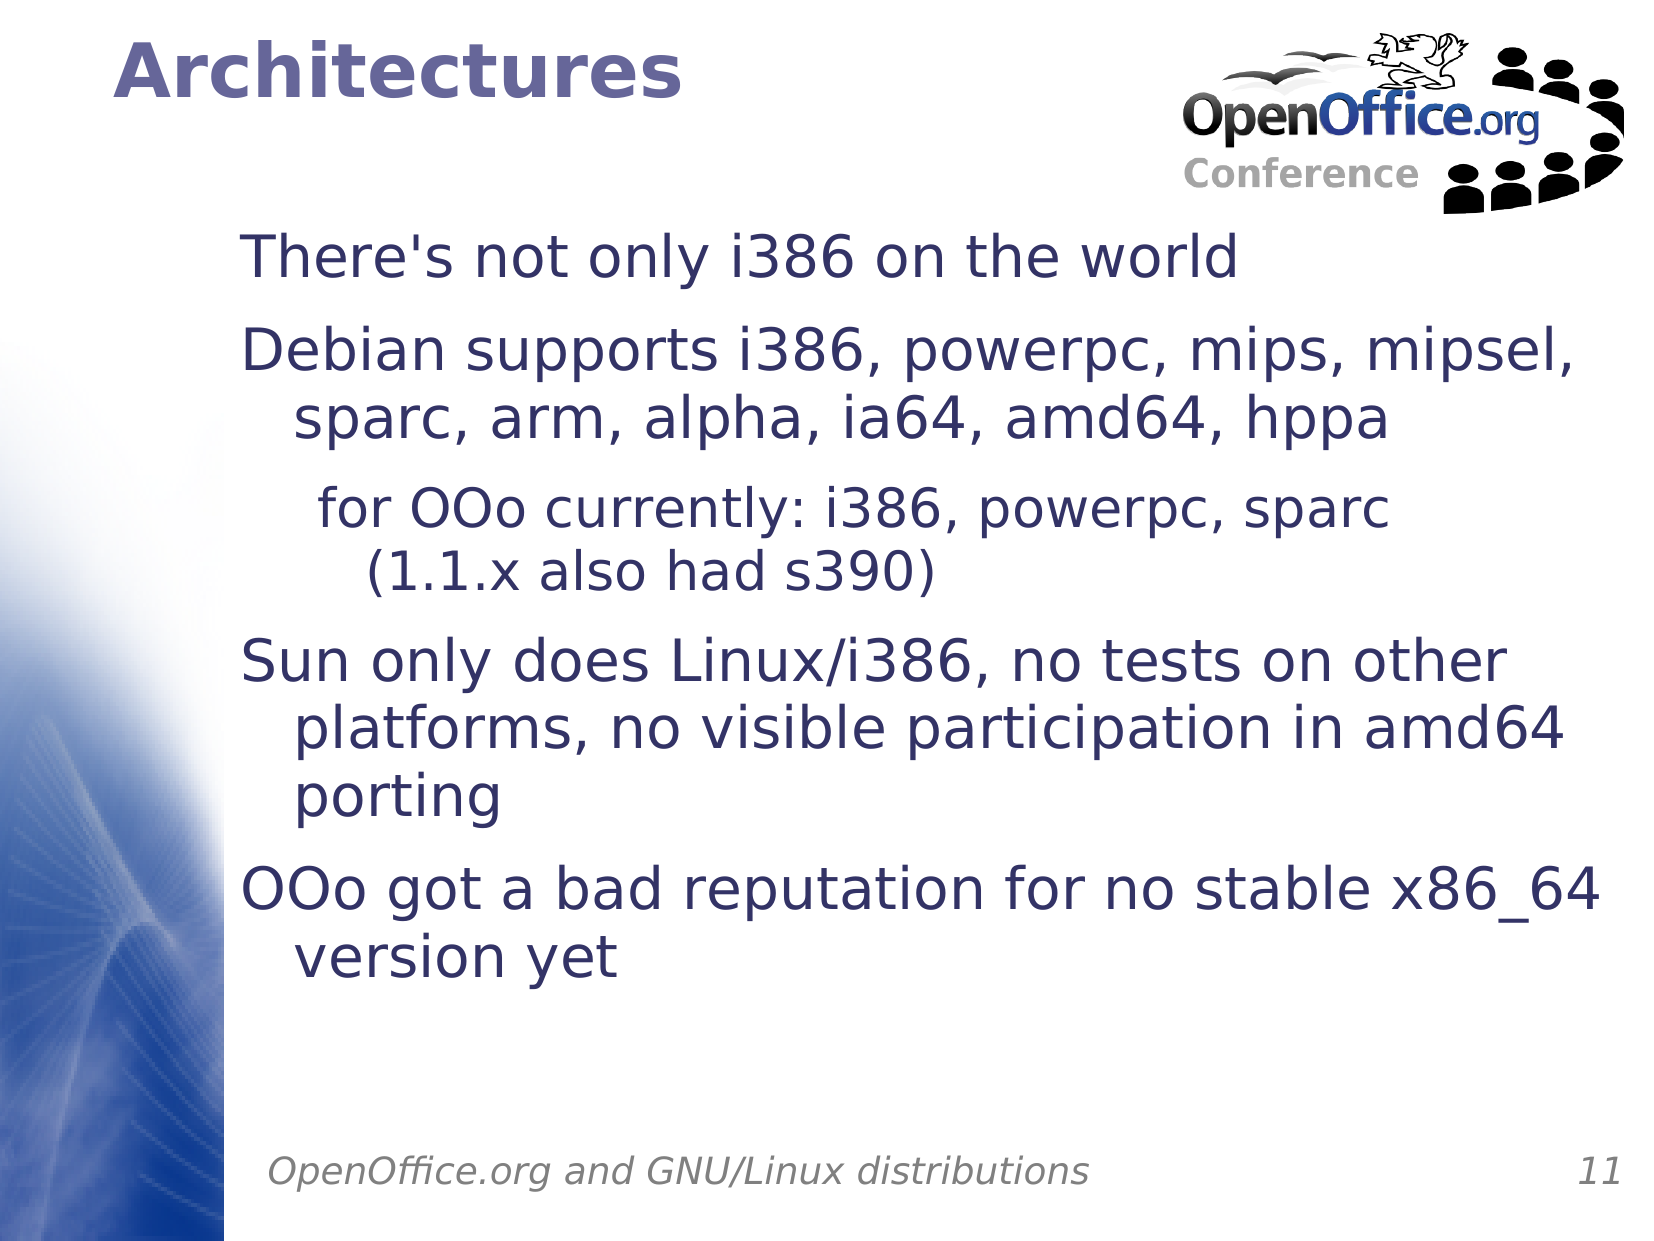

# Architectures
There's not only i386 on the world
Debian supports i386, powerpc, mips, mipsel, sparc, arm, alpha, ia64, amd64, hppa
for OOo currently: i386, powerpc, sparc
(1.1.x also had s390)
Sun only does Linux/i386, no tests on other platforms, no visible participation in amd64 porting
OOo got a bad reputation for no stable x86_64 version yet